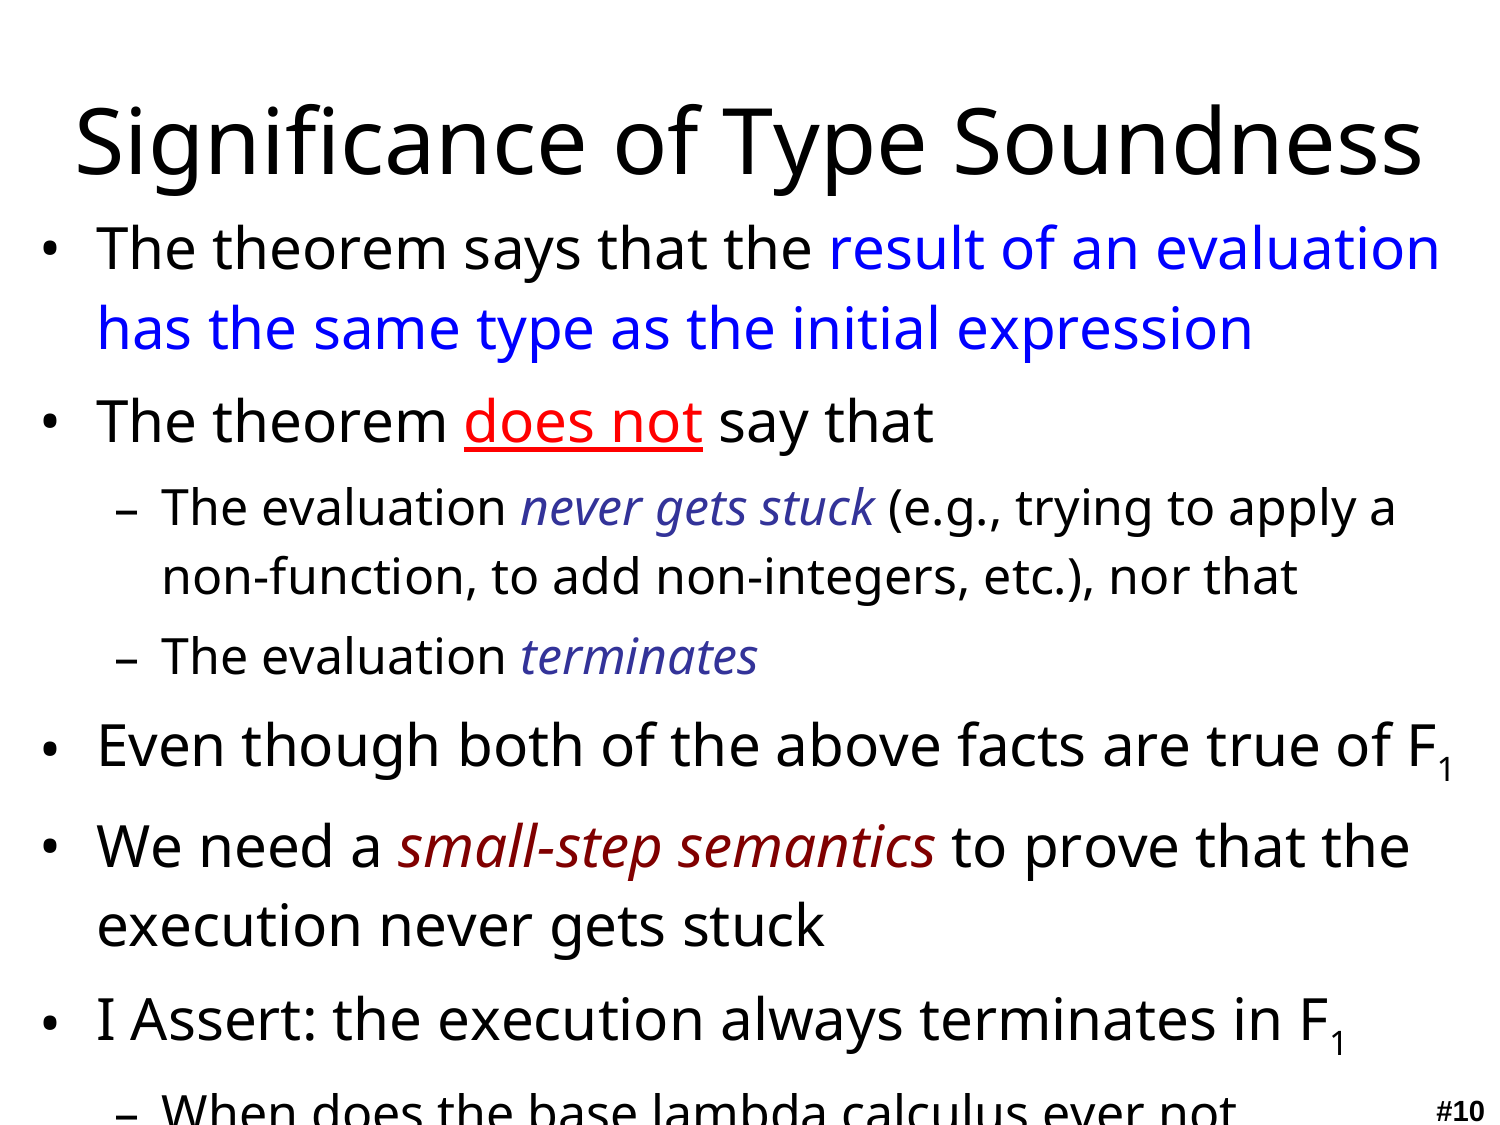

# Significance of Type Soundness
The theorem says that the result of an evaluation has the same type as the initial expression
The theorem does not say that
The evaluation never gets stuck (e.g., trying to apply a non-function, to add non-integers, etc.), nor that
The evaluation terminates
Even though both of the above facts are true of F1
We need a small-step semantics to prove that the execution never gets stuck
I Assert: the execution always terminates in F1
When does the base lambda calculus ever not terminate?
10